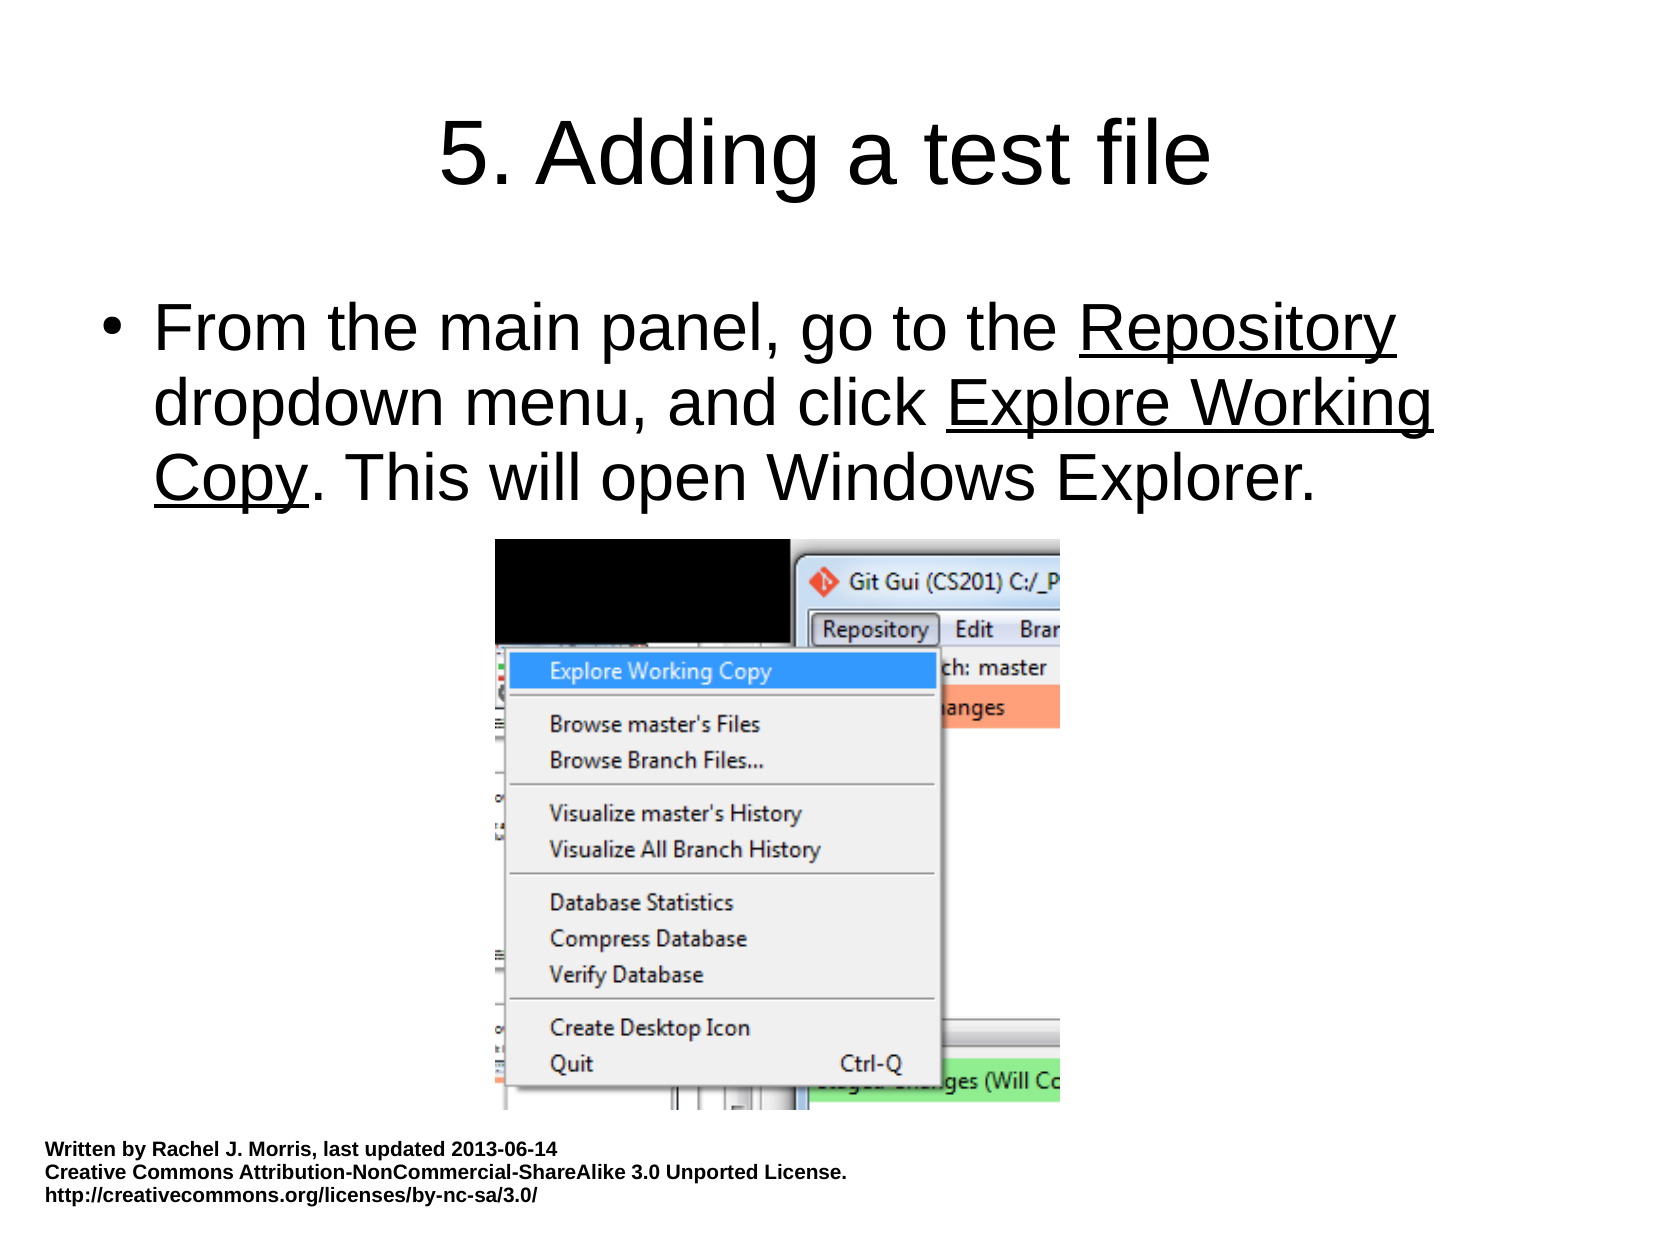

# 5. Adding a test file
From the main panel, go to the Repository dropdown menu, and click Explore Working Copy. This will open Windows Explorer.